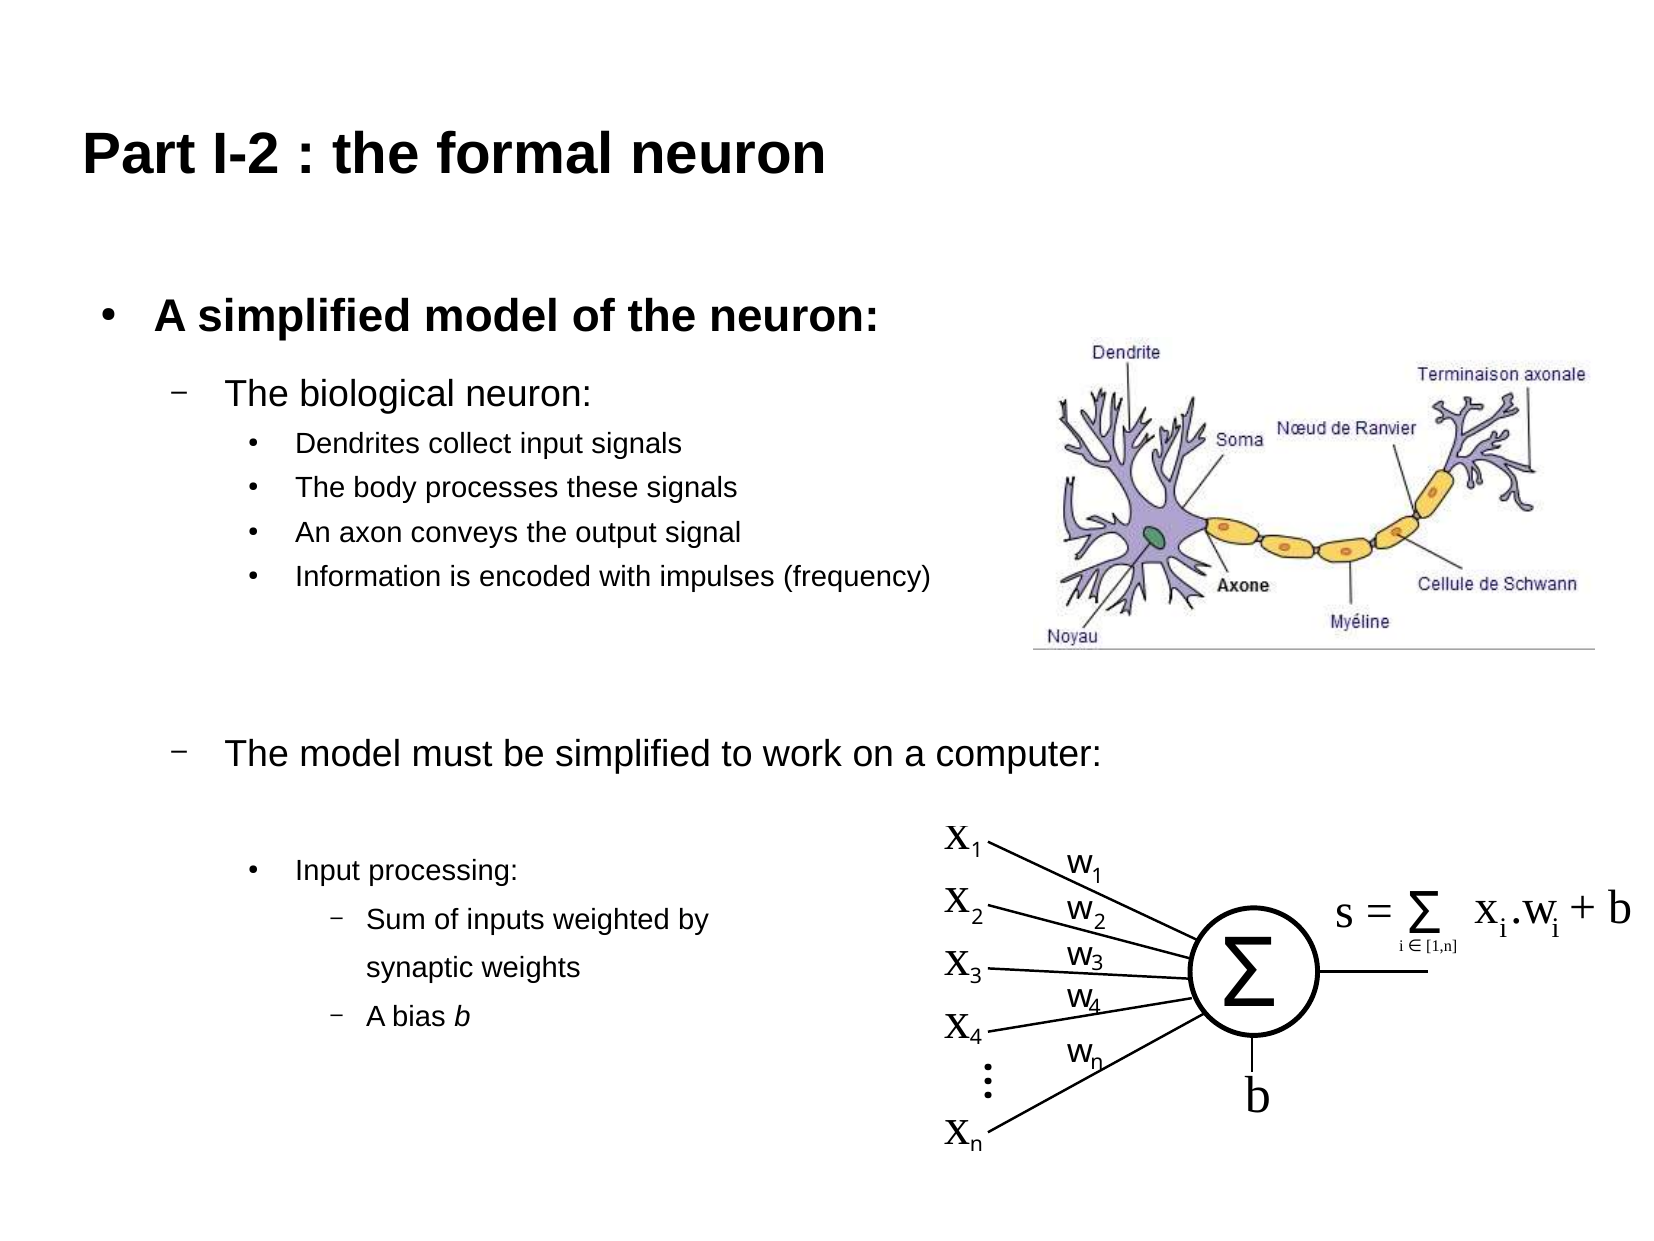

# Part I-2 : the formal neuron
A simplified model of the neuron:
The biological neuron:
Dendrites collect input signals
The body processes these signals
An axon conveys the output signal
Information is encoded with impulses (frequency)
The model must be simplified to work on a computer:
Input processing:
Sum of inputs weighted by
synaptic weights
A bias b